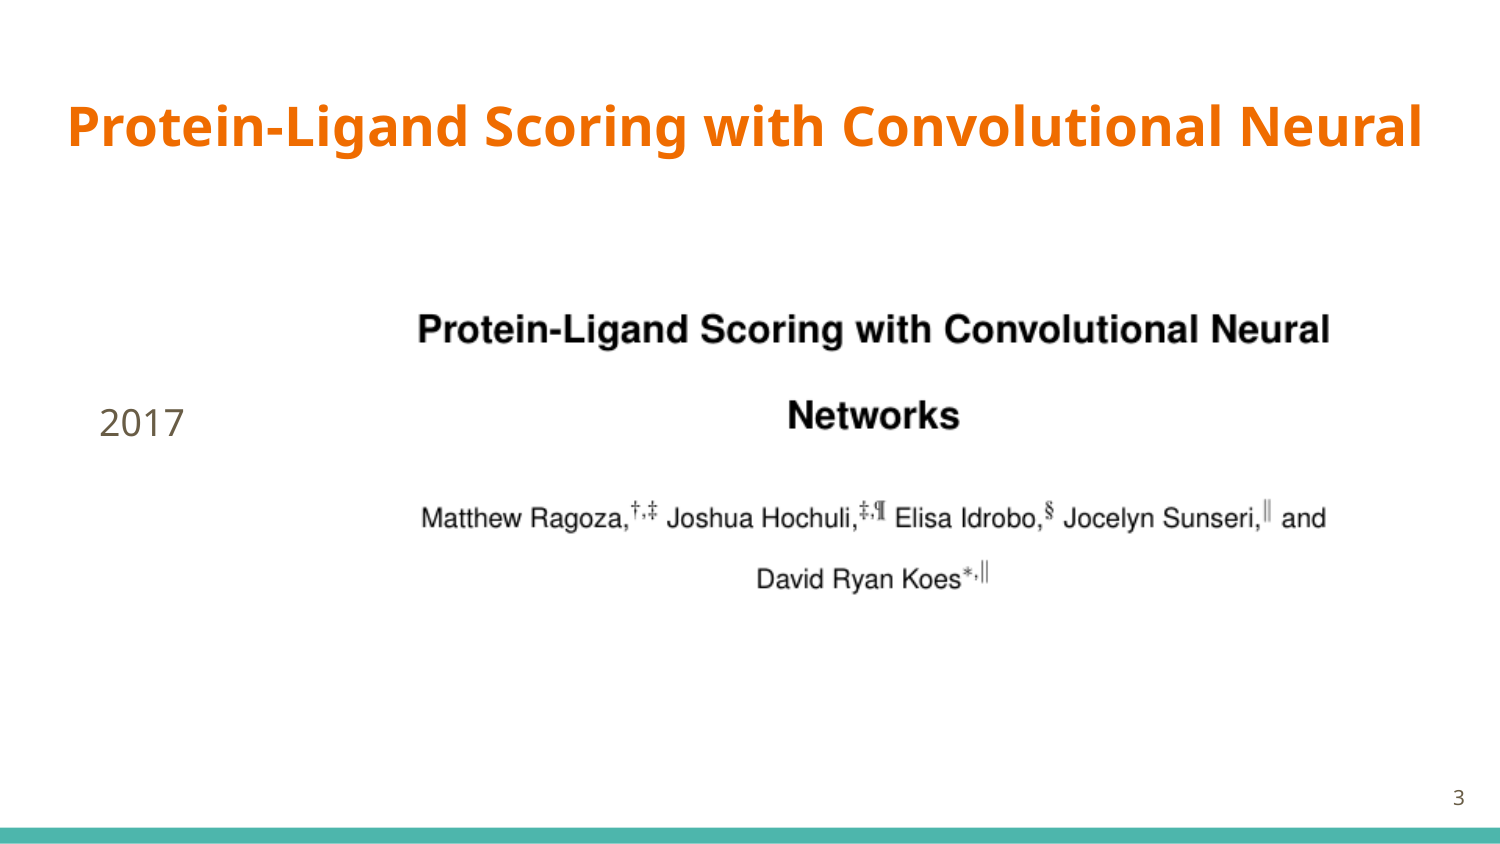

# Protein-Ligand Scoring with Convolutional Neural
2017